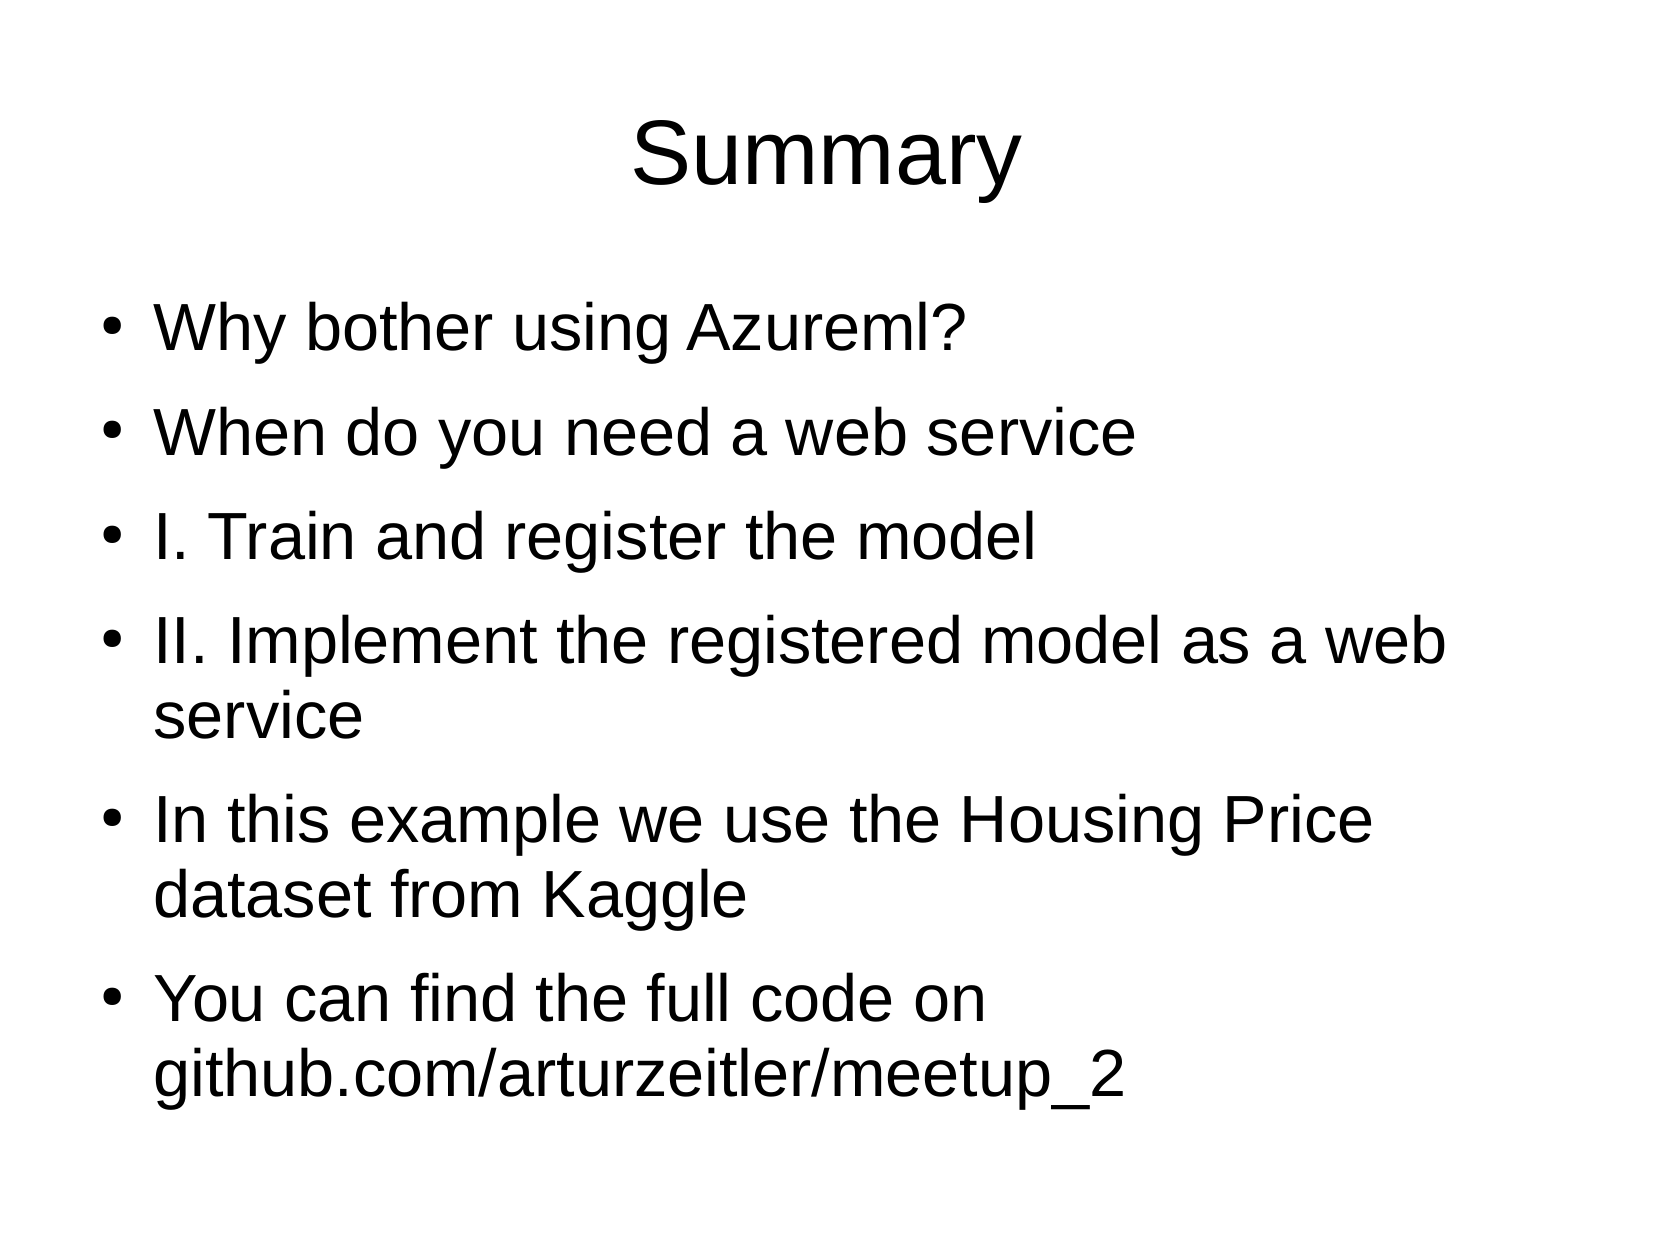

# Summary
Why bother using Azureml?
When do you need a web service
I. Train and register the model
II. Implement the registered model as a web service
In this example we use the Housing Price dataset from Kaggle
You can find the full code on github.com/arturzeitler/meetup_2